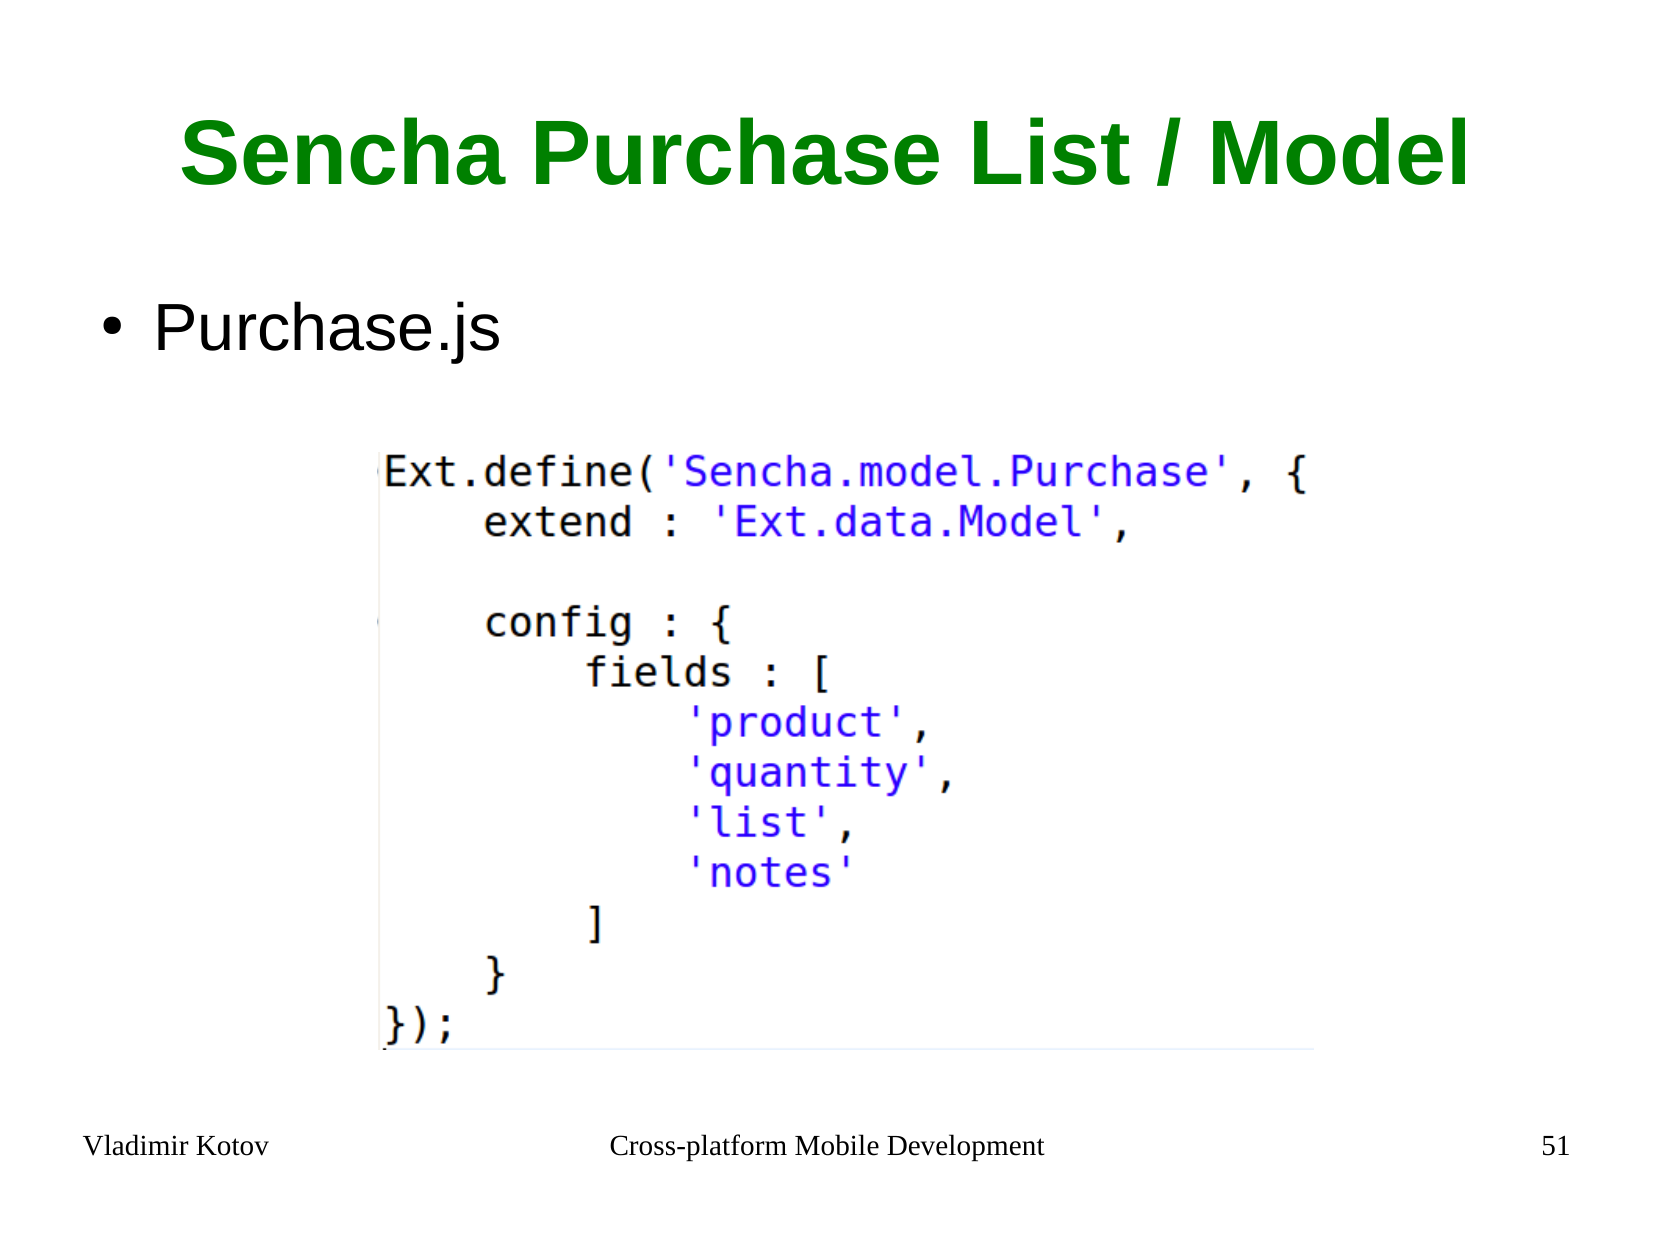

# Sencha Purchase List / Model
Purchase.js
Vladimir Kotov
Cross-platform Mobile Development
51